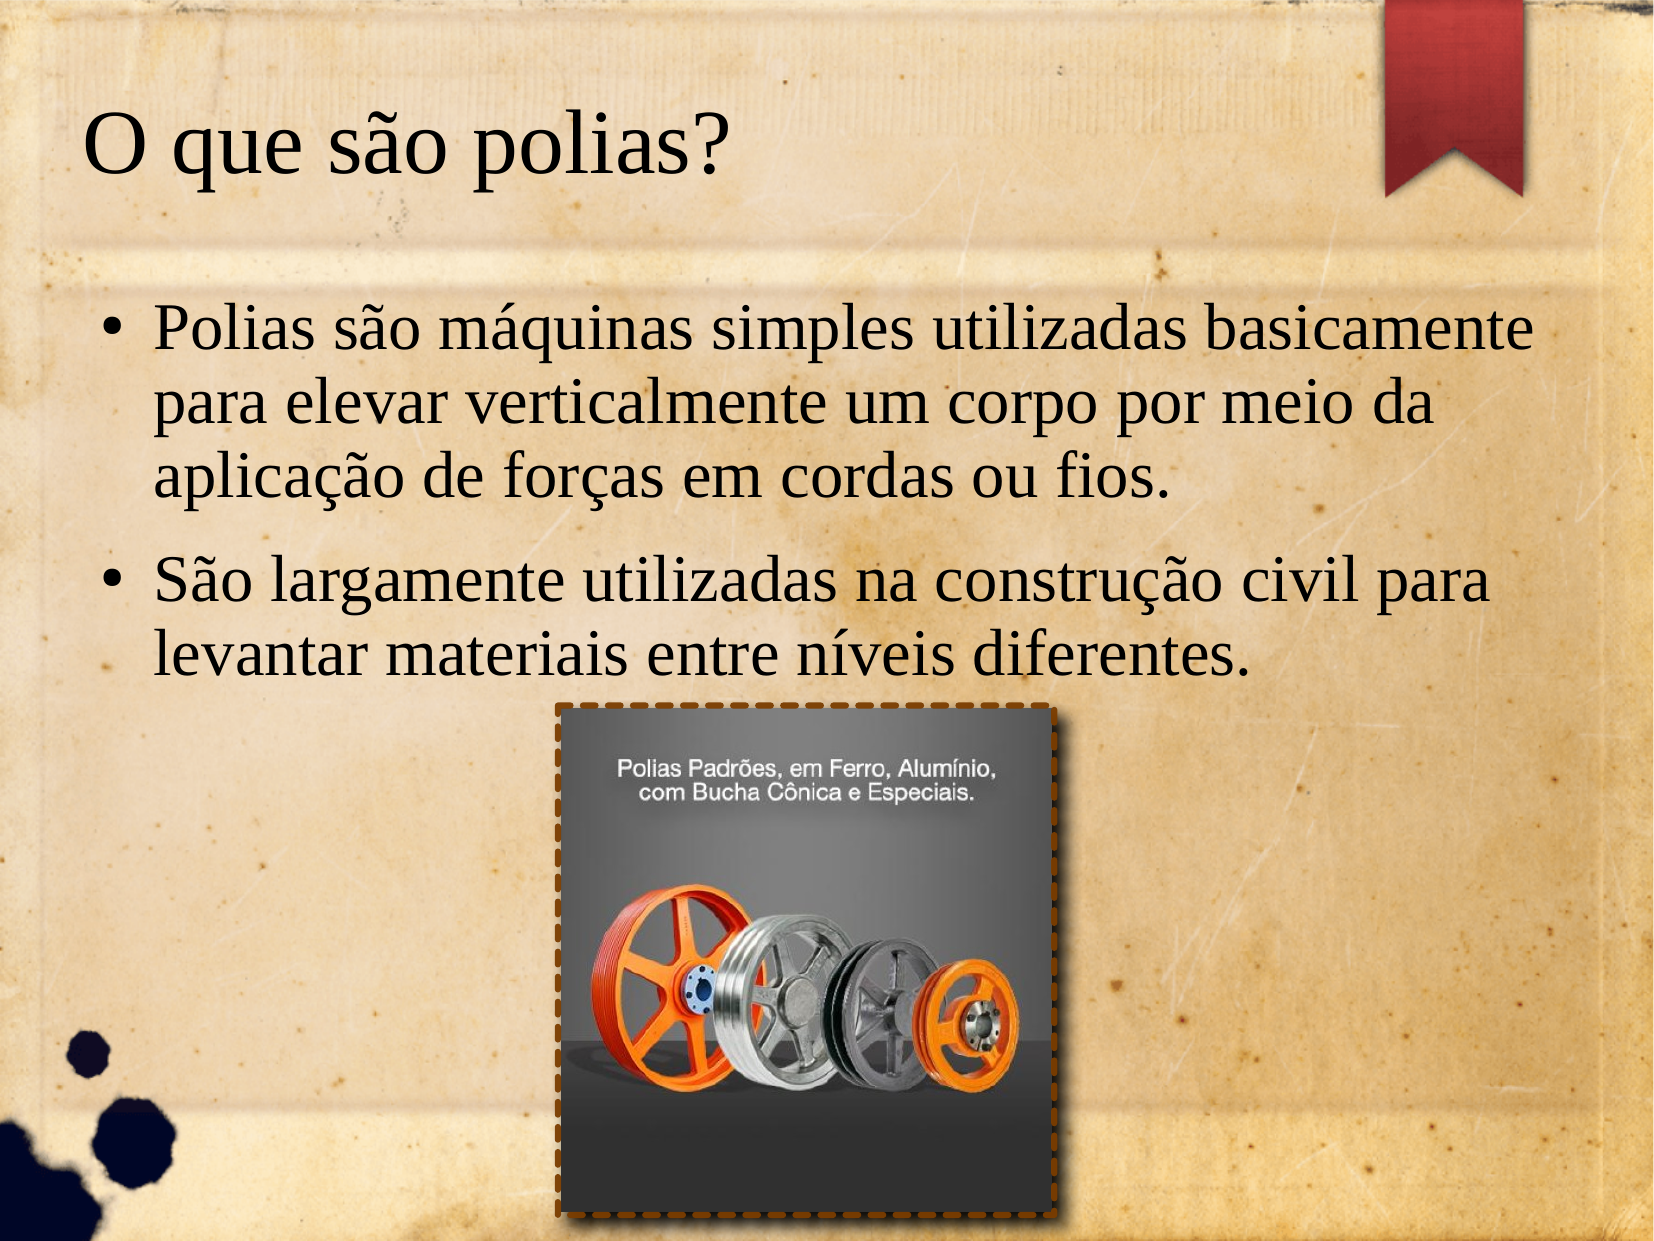

# O que são polias?
Polias são máquinas simples utilizadas basicamente para elevar verticalmente um corpo por meio da aplicação de forças em cordas ou fios.
São largamente utilizadas na construção civil para levantar materiais entre níveis diferentes.